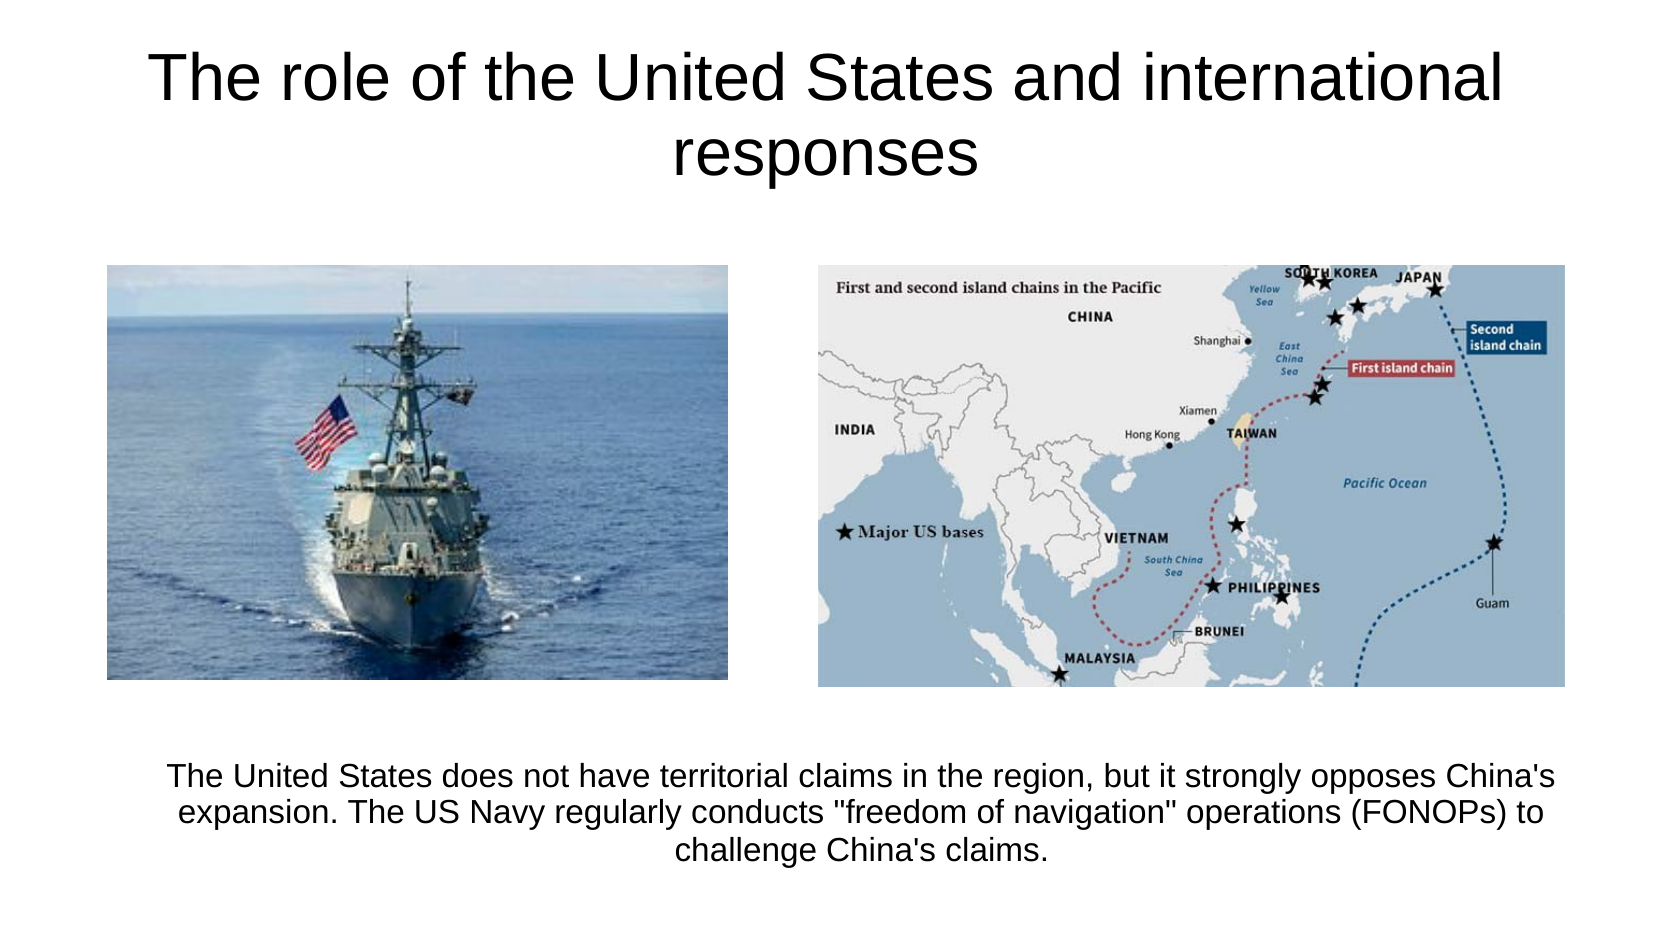

# The role of the United States and international responses
The United States does not have territorial claims in the region, but it strongly opposes China's expansion. The US Navy regularly conducts "freedom of navigation" operations (FONOPs) to challenge China's claims.